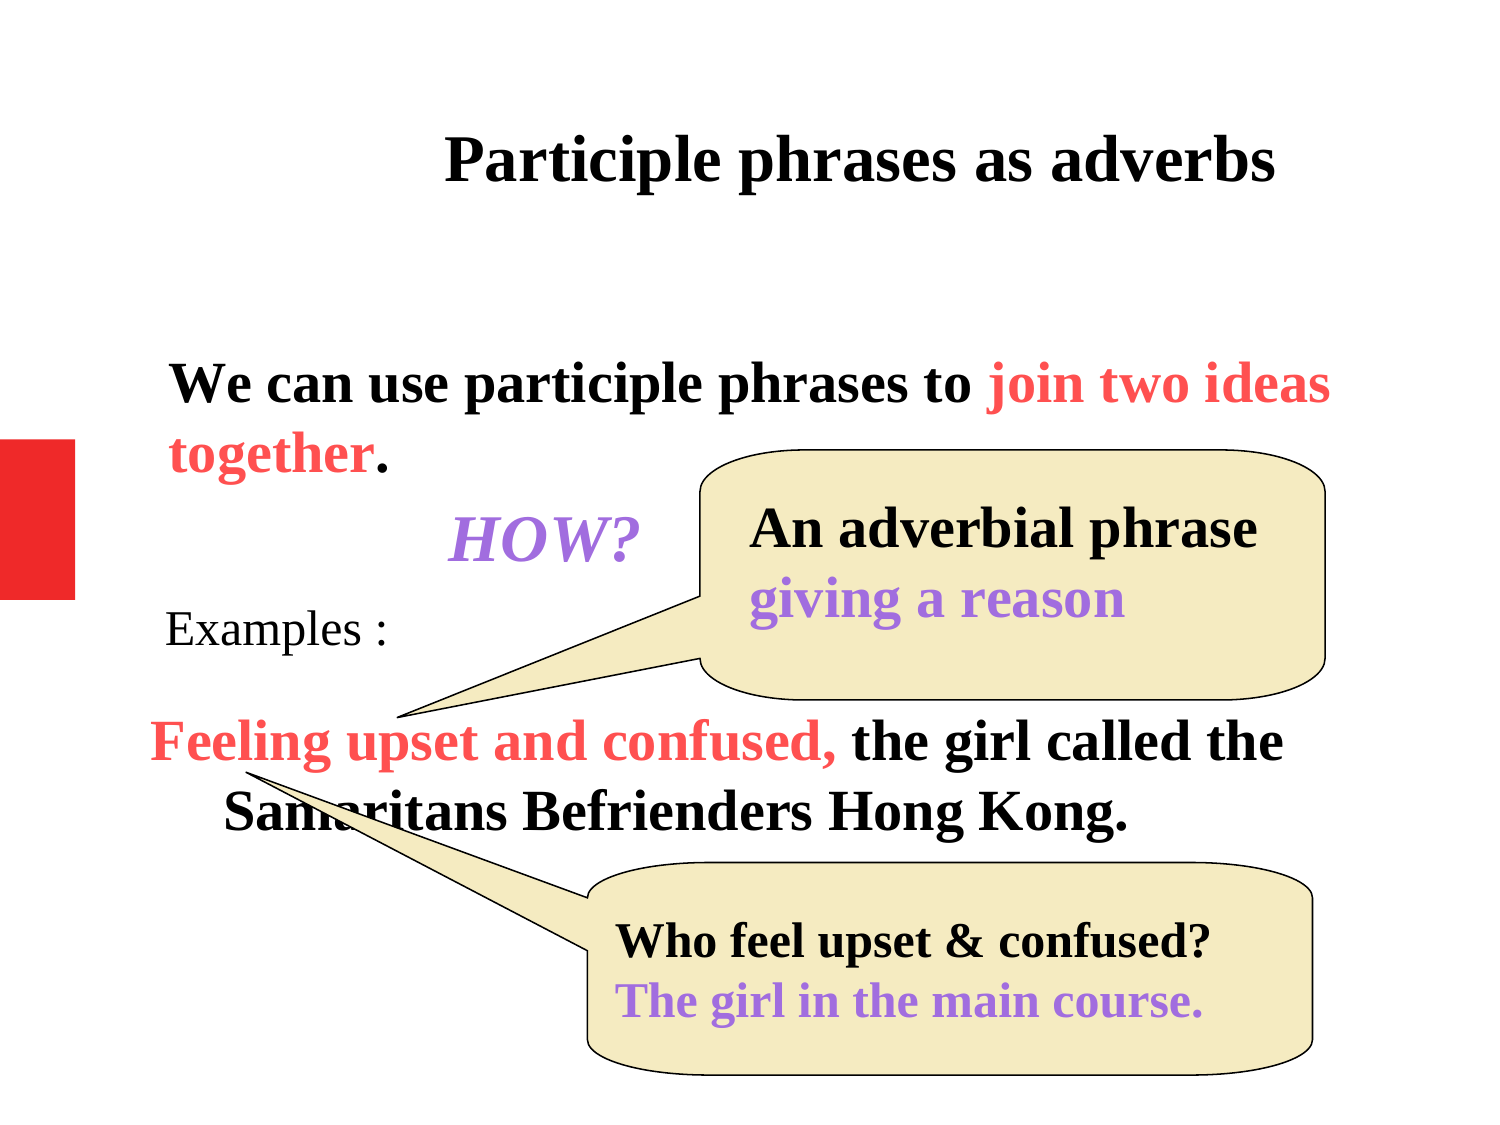

Participle phrases as adverbs
We can use participle phrases to join two ideas together.
An adverbial phrase giving a reason
HOW?
Examples :
Feeling upset and confused, the girl called the
 Samaritans Befrienders Hong Kong.
Who feel upset & confused?
The girl in the main course.